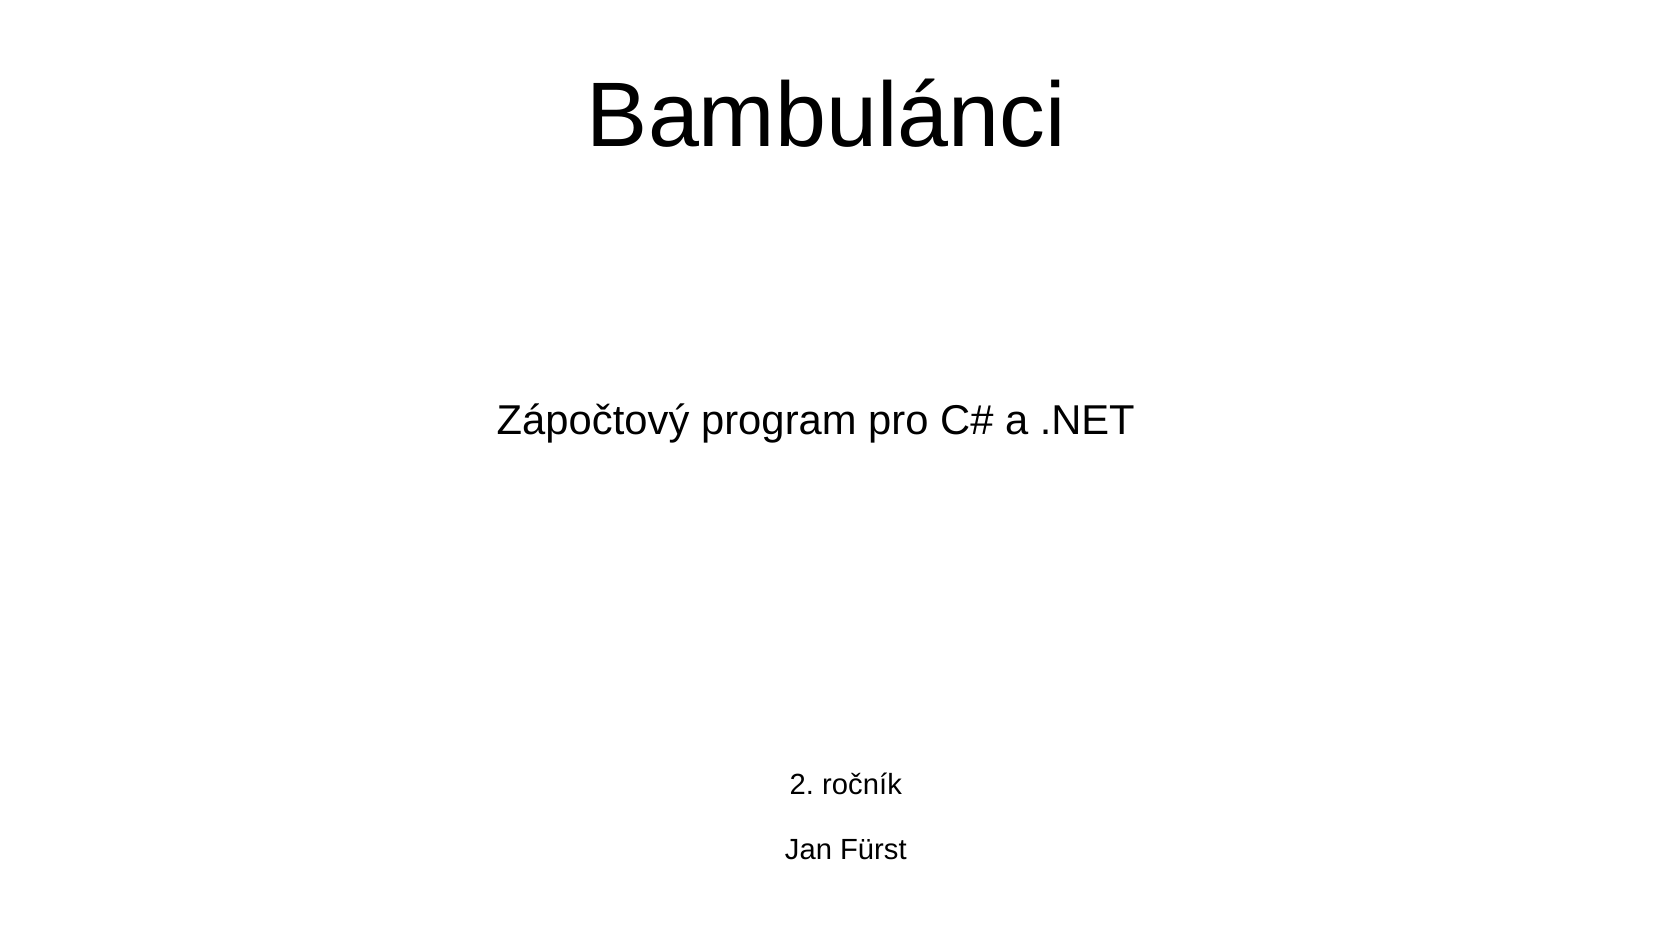

# Bambulánci
Zápočtový program pro C# a .NET
2. ročník
Jan Fürst